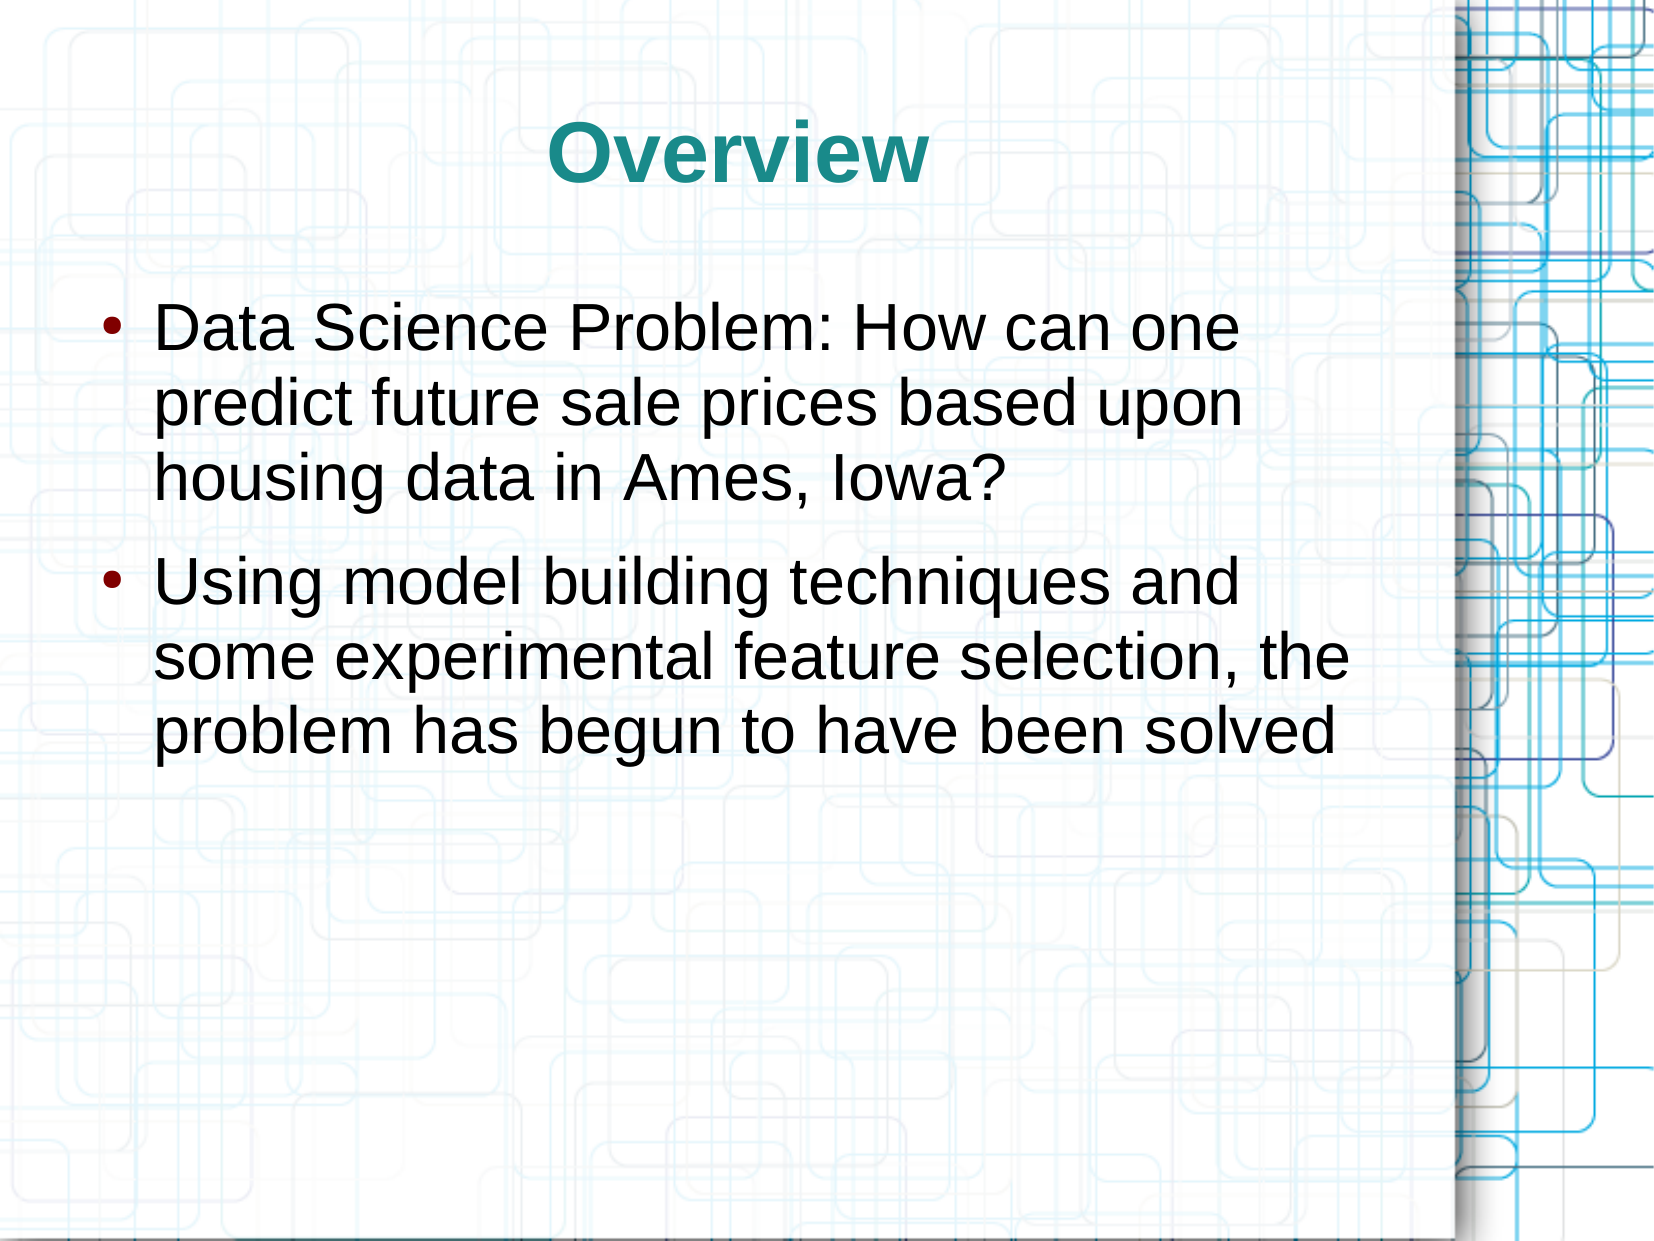

# Overview
Data Science Problem: How can one predict future sale prices based upon housing data in Ames, Iowa?
Using model building techniques and some experimental feature selection, the problem has begun to have been solved